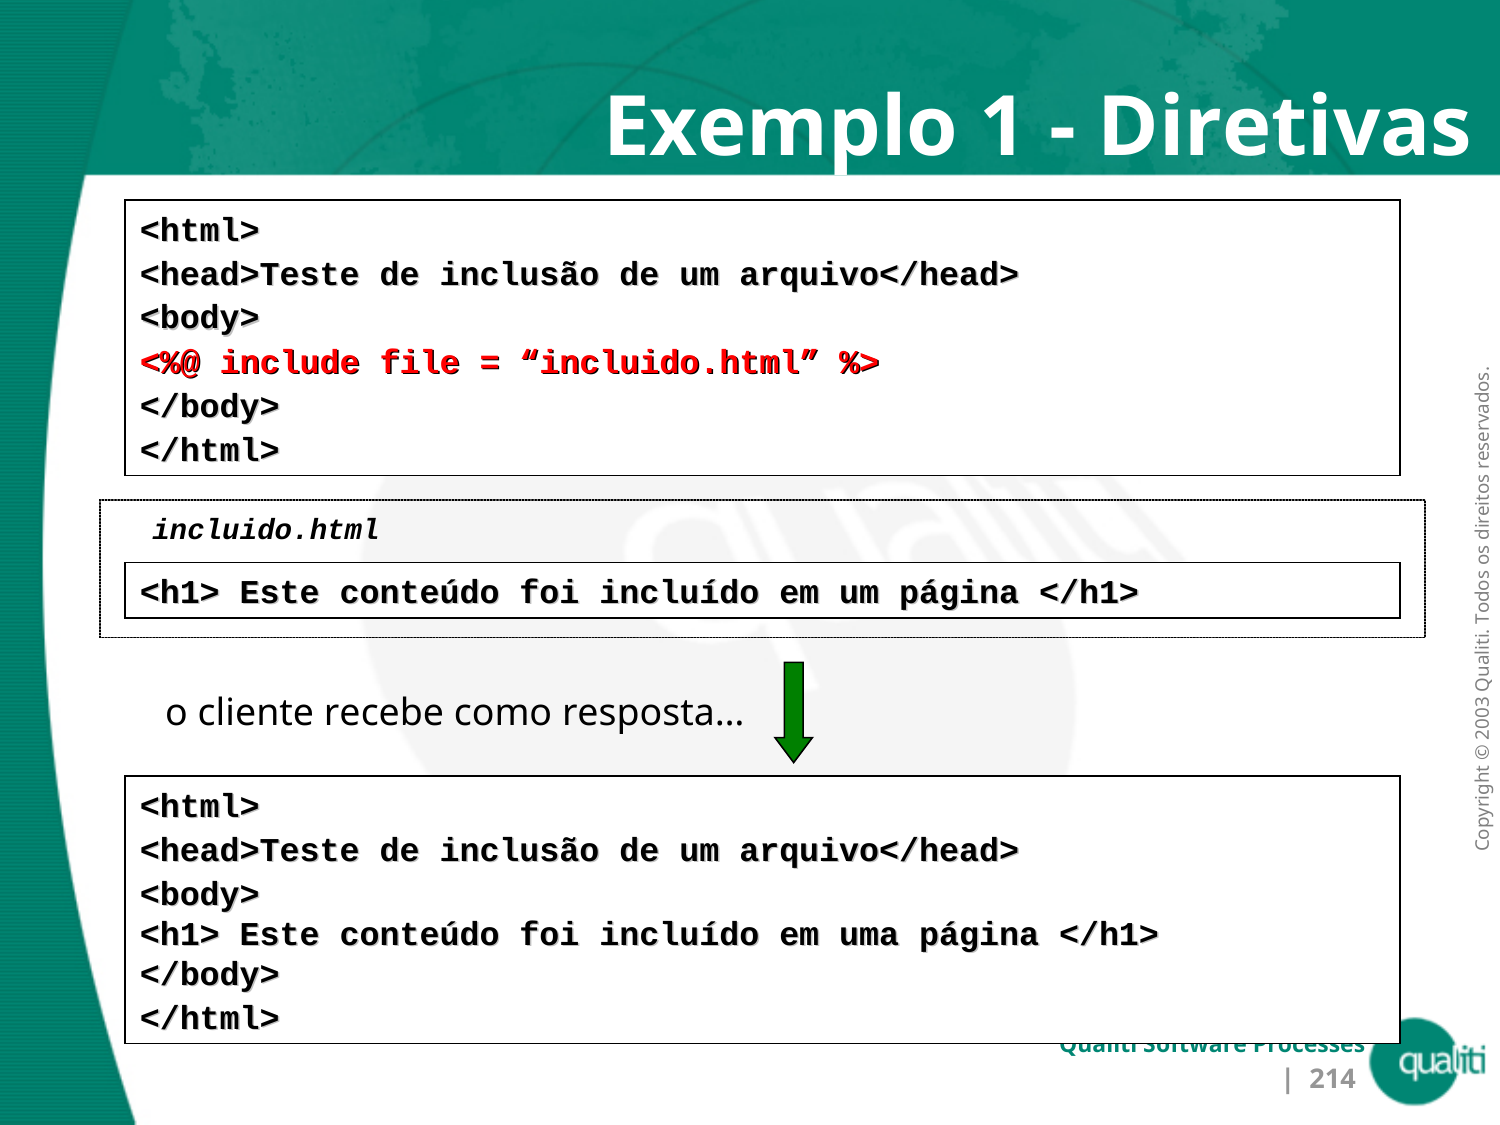

# Exemplo 1 - Diretivas
<html>
<head>Teste de inclusão de um arquivo</head>
<body>
<%@ include file = “incluido.html” %>
</body>
</html>
incluido.html
<h1> Este conteúdo foi incluído em um página </h1>
o cliente recebe como resposta…
<html>
<head>Teste de inclusão de um arquivo</head>
<body>
<h1> Este conteúdo foi incluído em uma página </h1>
</body>
</html>